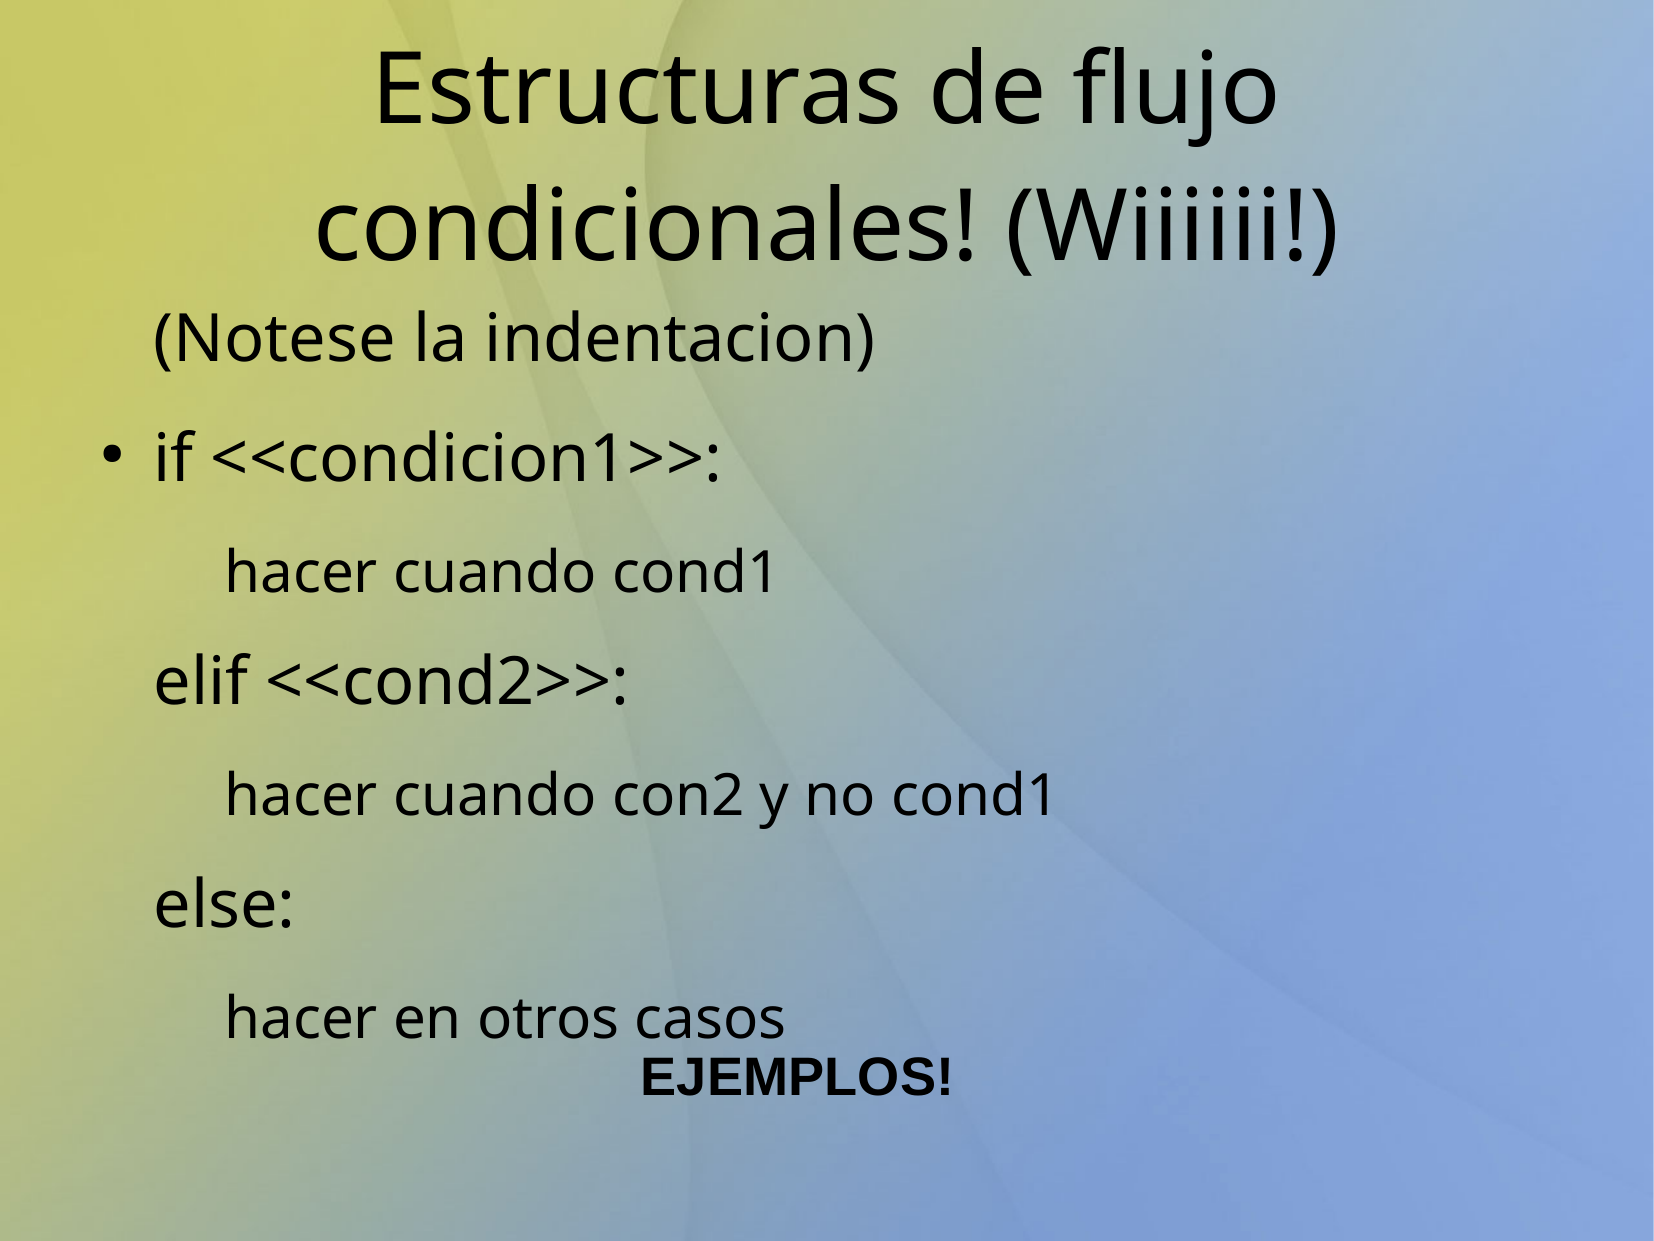

# Estructuras de flujo condicionales! (Wiiiiii!)
(Notese la indentacion)
if <<condicion1>>:
hacer cuando cond1
elif <<cond2>>:
hacer cuando con2 y no cond1
else:
hacer en otros casos
EJEMPLOS!